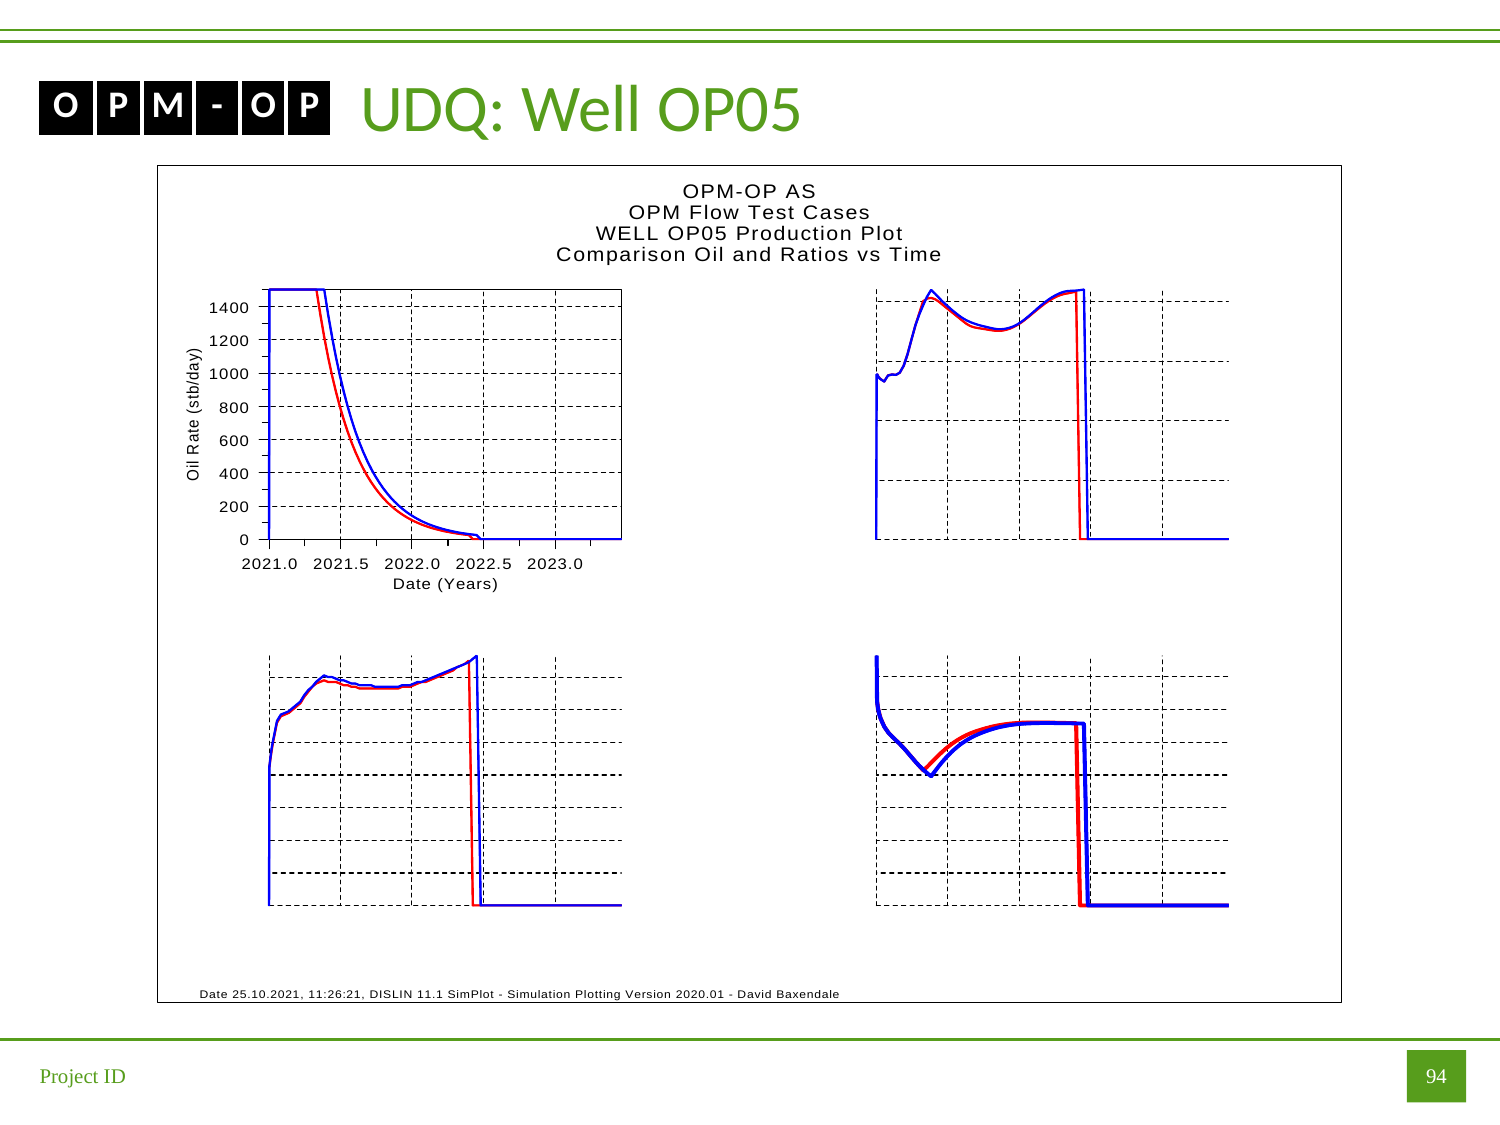

# UDQ: well OP05
Project ID
94